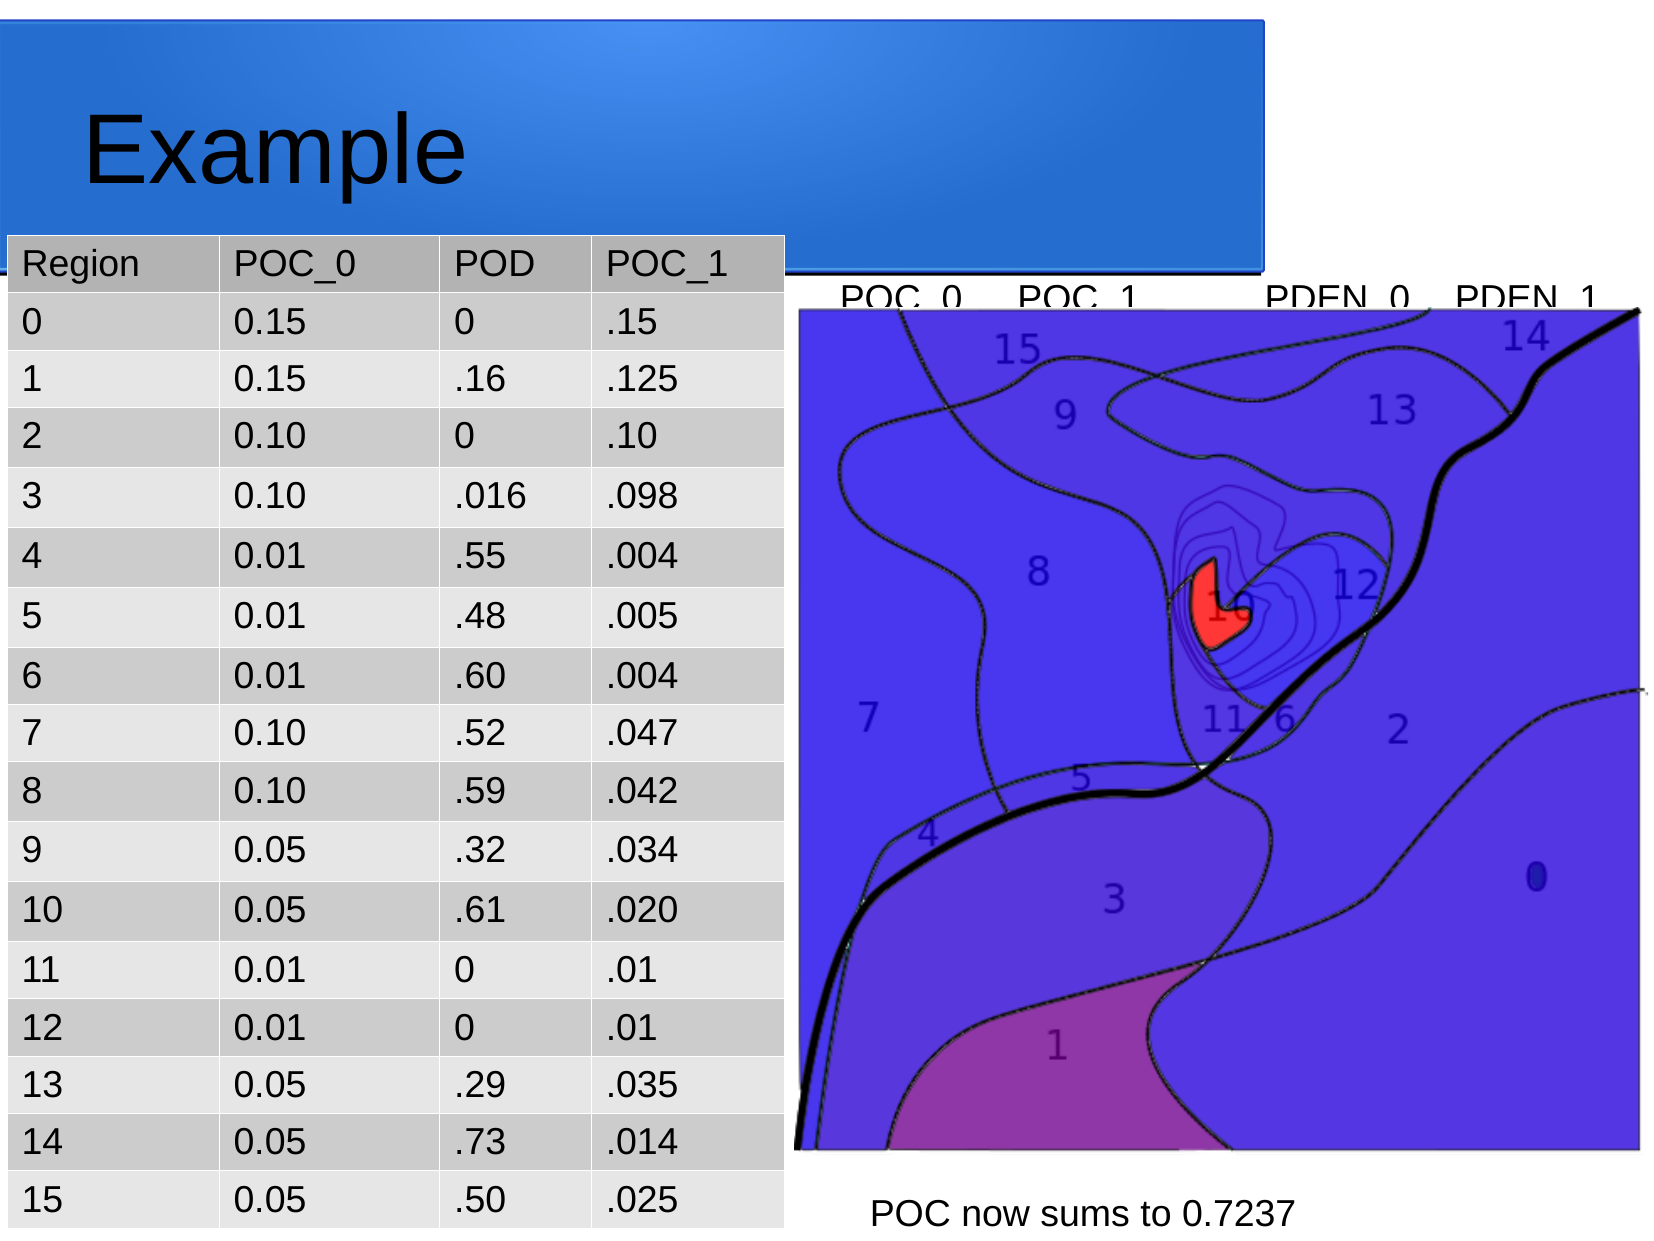

# Example
| Region | POC\_0 | POD | POC\_1 |
| --- | --- | --- | --- |
| 0 | 0.15 | 0 | .15 |
| 1 | 0.15 | .16 | .125 |
| 2 | 0.10 | 0 | .10 |
| 3 | 0.10 | .016 | .098 |
| 4 | 0.01 | .55 | .004 |
| 5 | 0.01 | .48 | .005 |
| 6 | 0.01 | .60 | .004 |
| 7 | 0.10 | .52 | .047 |
| 8 | 0.10 | .59 | .042 |
| 9 | 0.05 | .32 | .034 |
| 10 | 0.05 | .61 | .020 |
| 11 | 0.01 | 0 | .01 |
| 12 | 0.01 | 0 | .01 |
| 13 | 0.05 | .29 | .035 |
| 14 | 0.05 | .73 | .014 |
| 15 | 0.05 | .50 | .025 |
POC_0
POC_1
PDEN_0
PDEN_1
POC now sums to 0.7237